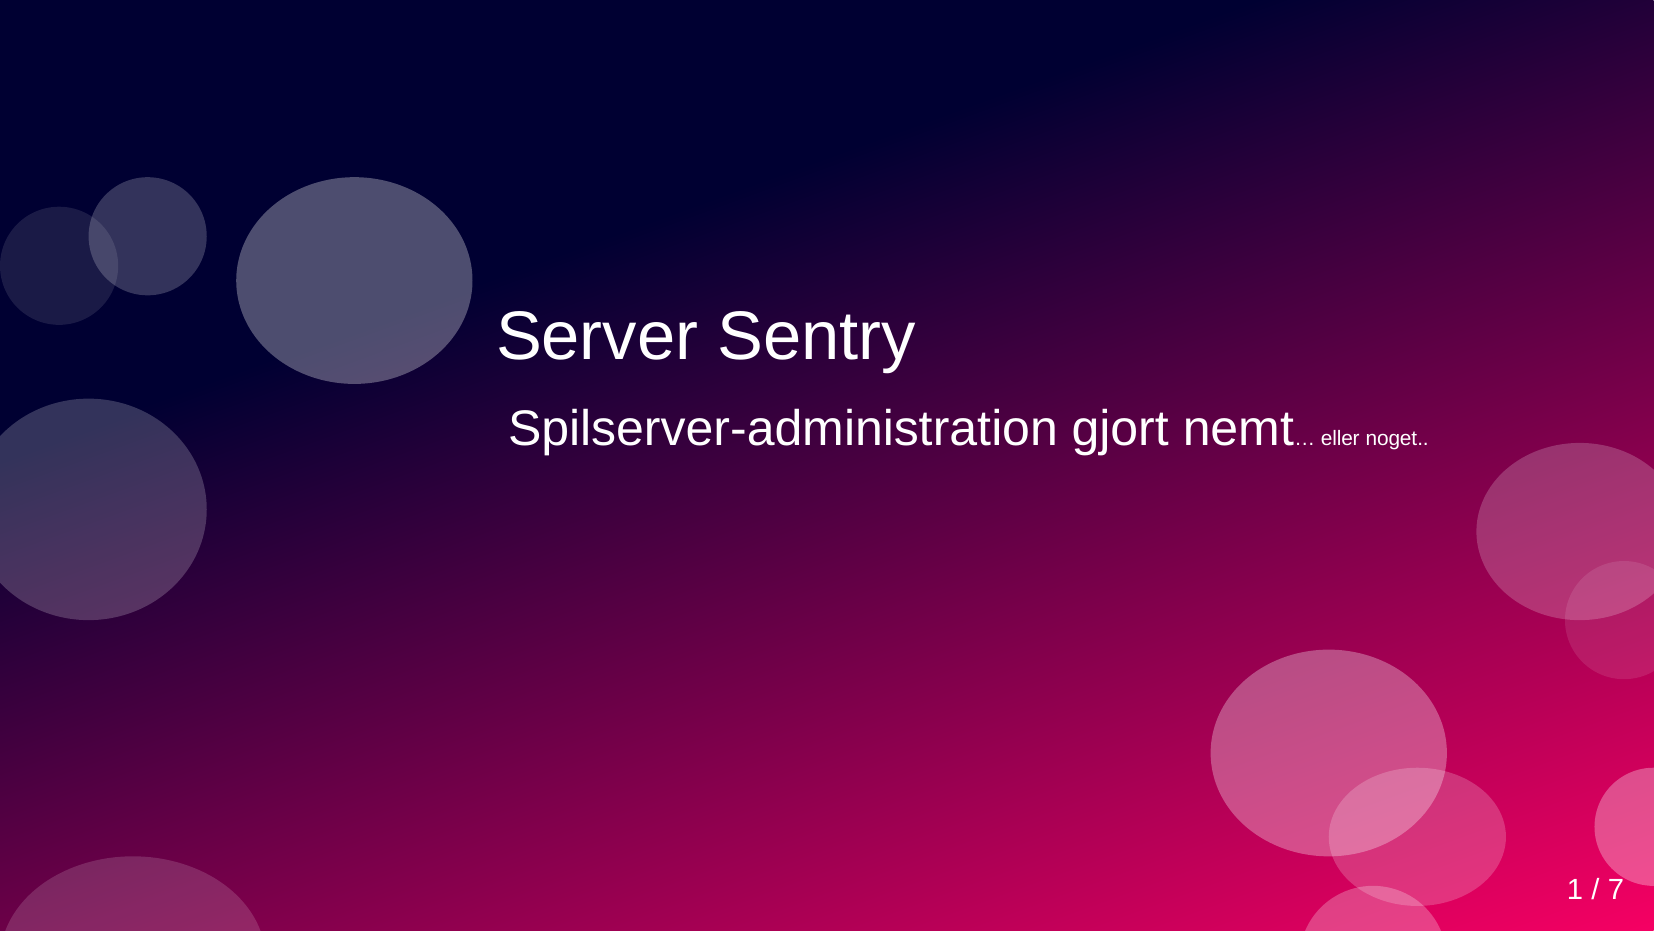

# Server Sentry
Spilserver-administration gjort nemt… eller noget..
1